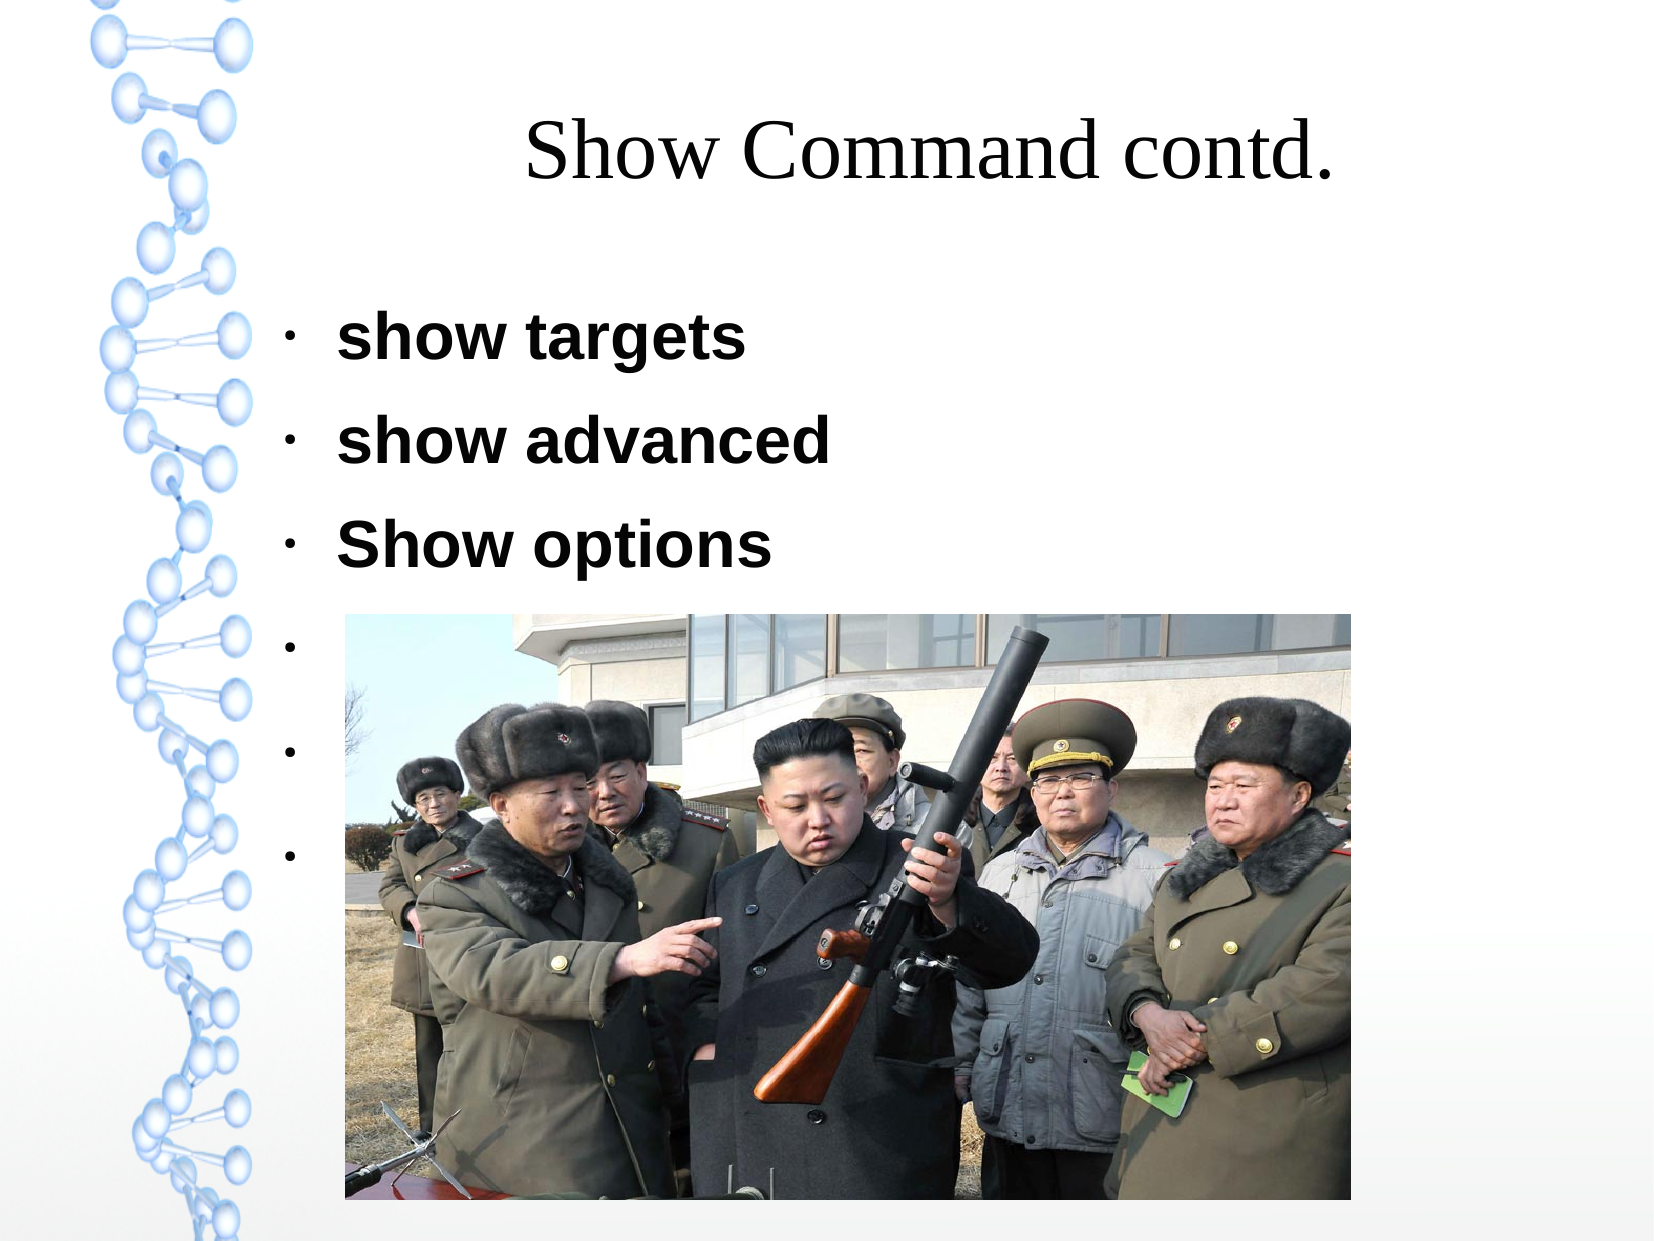

# Show Command contd.
show targets
show advanced
Show options